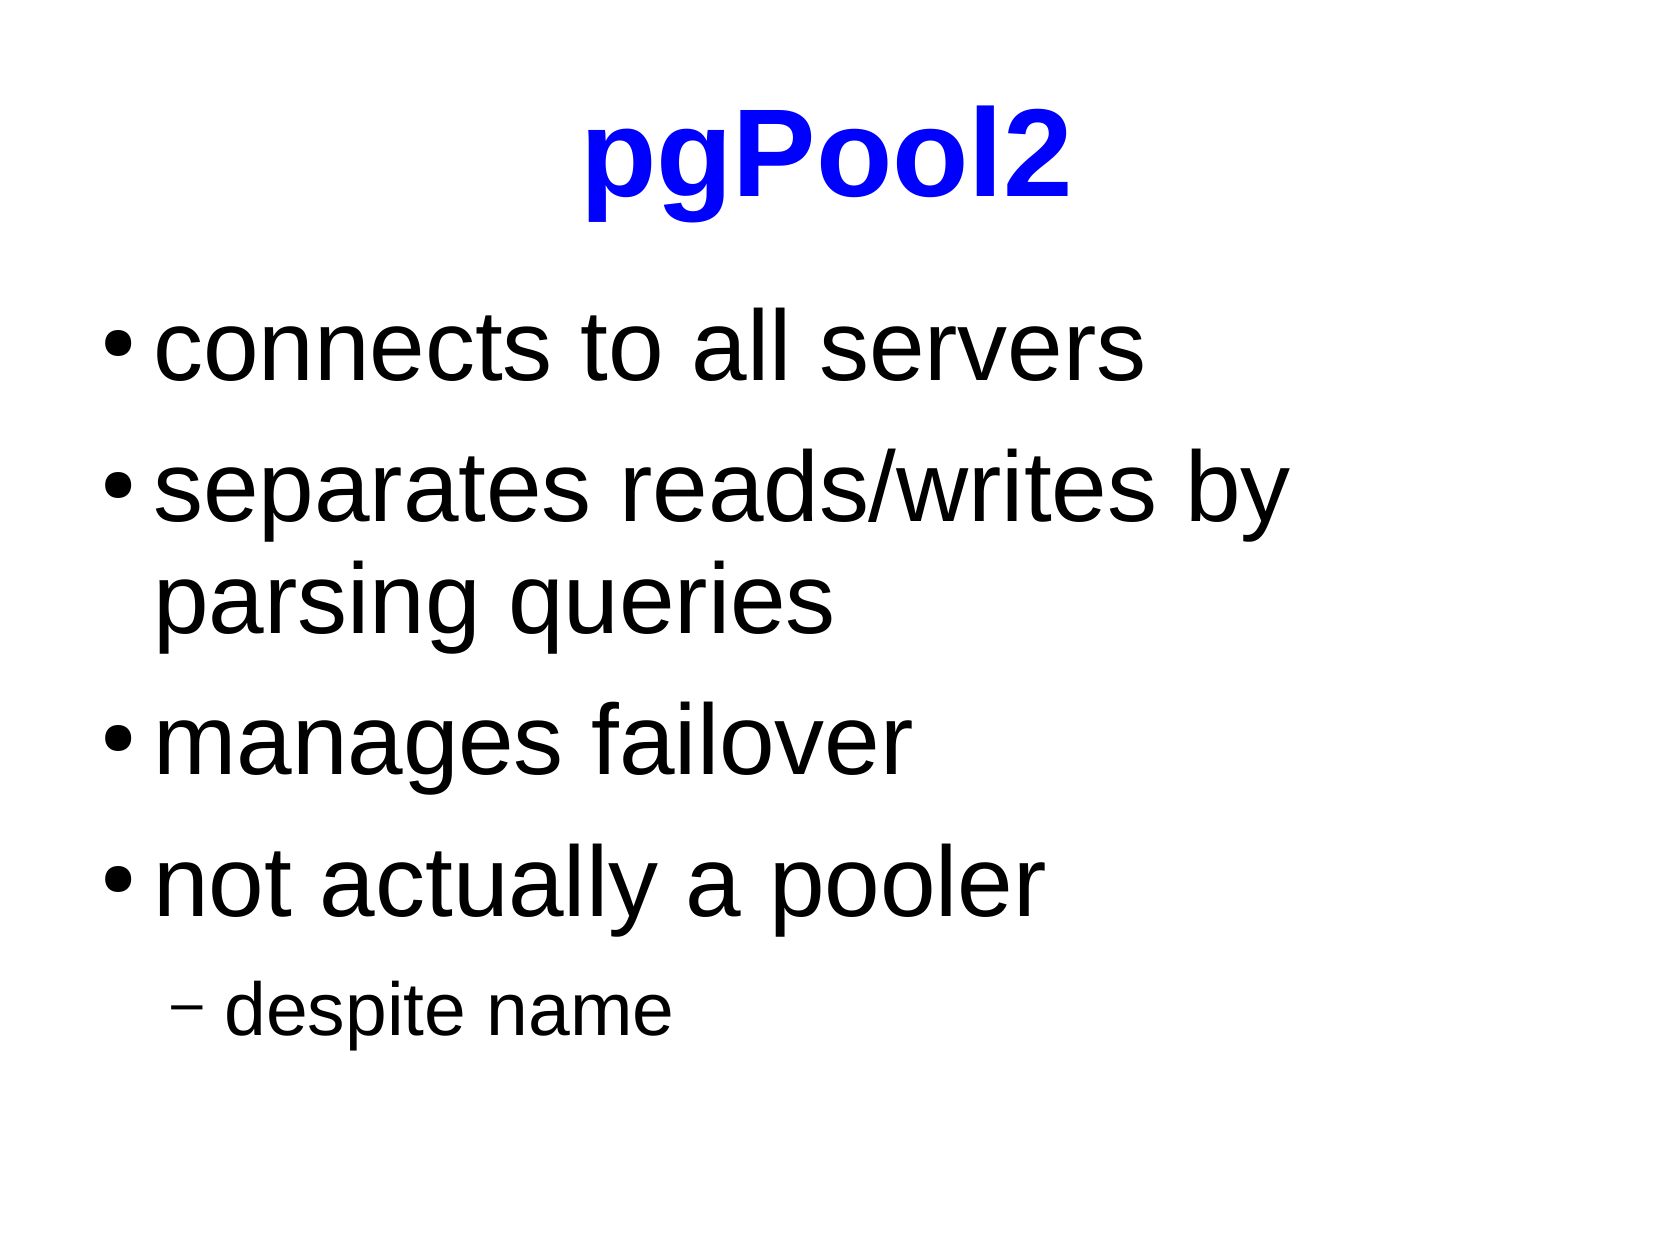

# pgPool2
connects to all servers
separates reads/writes by parsing queries
manages failover
not actually a pooler
despite name